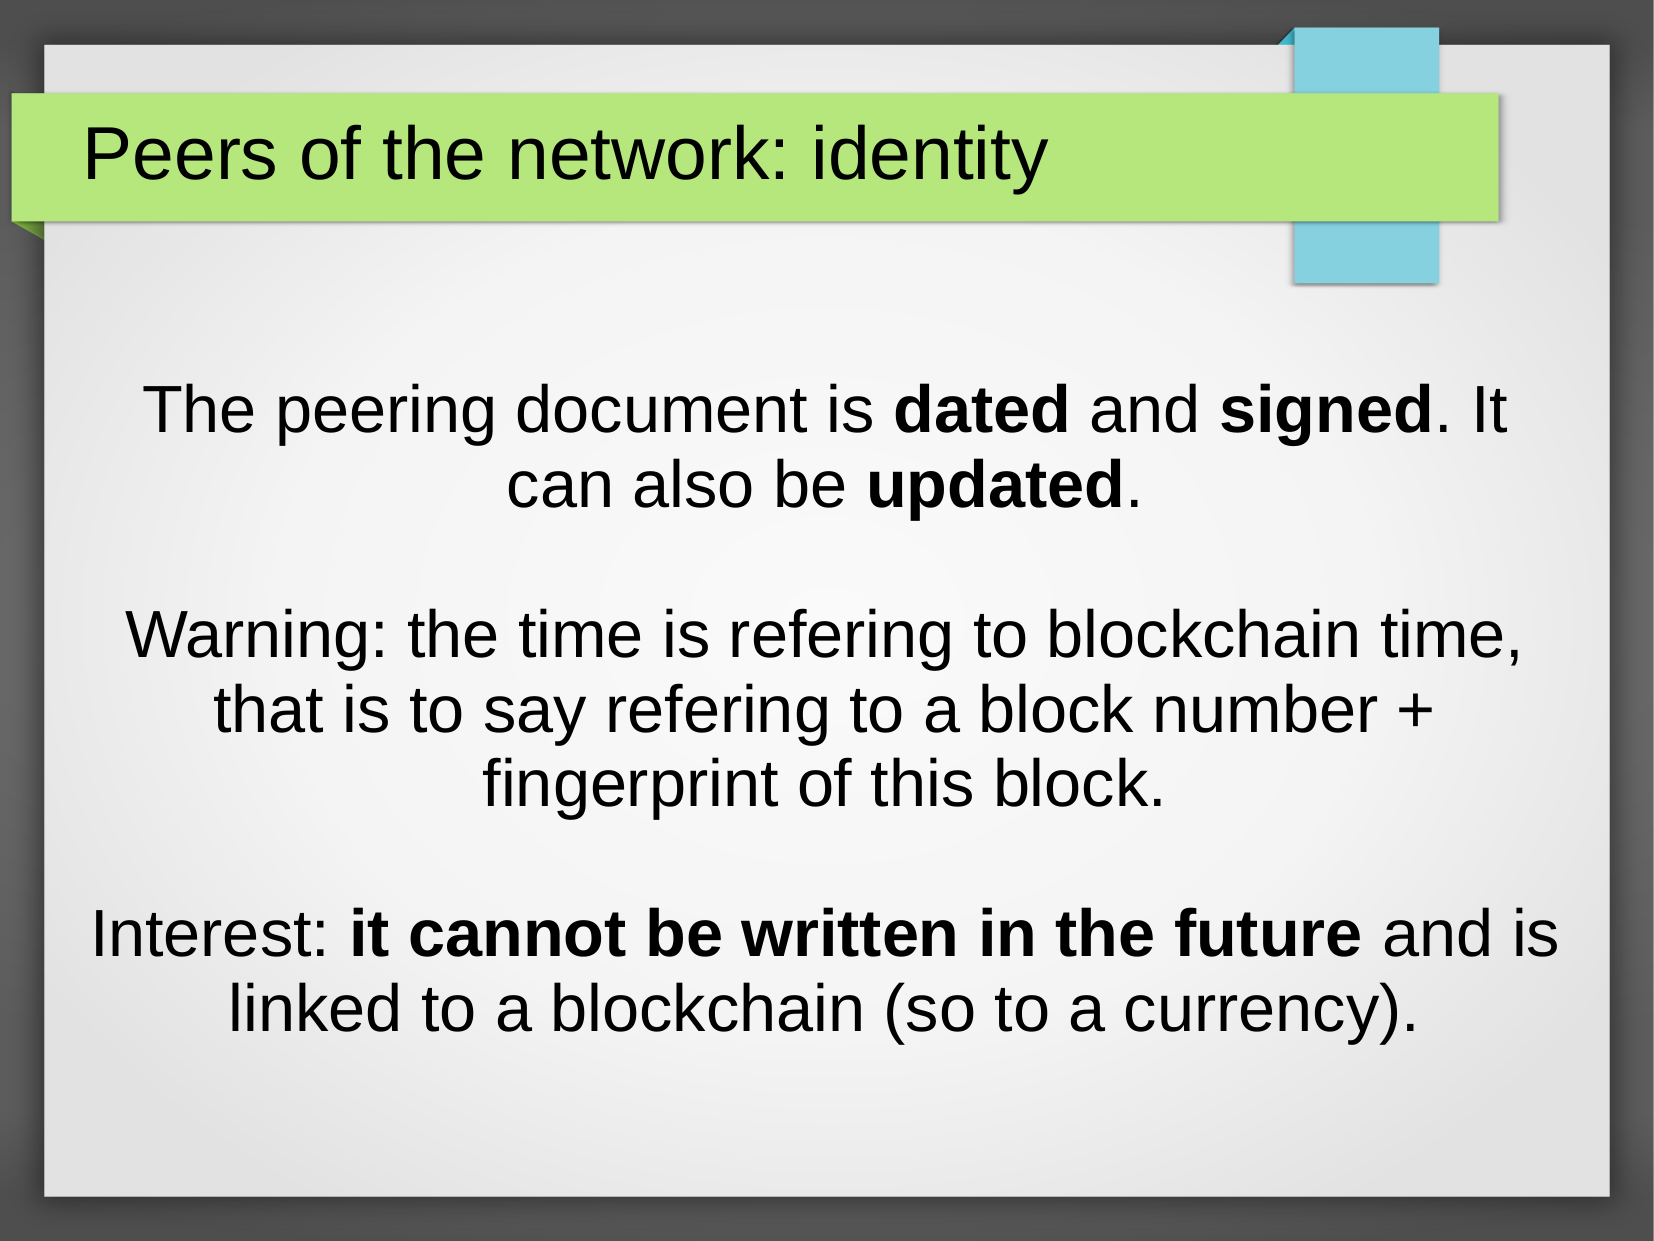

# Peers of the network: identity
The peering document is dated and signed. It can also be updated.
Warning: the time is refering to blockchain time, that is to say refering to a block number + fingerprint of this block.
Interest: it cannot be written in the future and is linked to a blockchain (so to a currency).